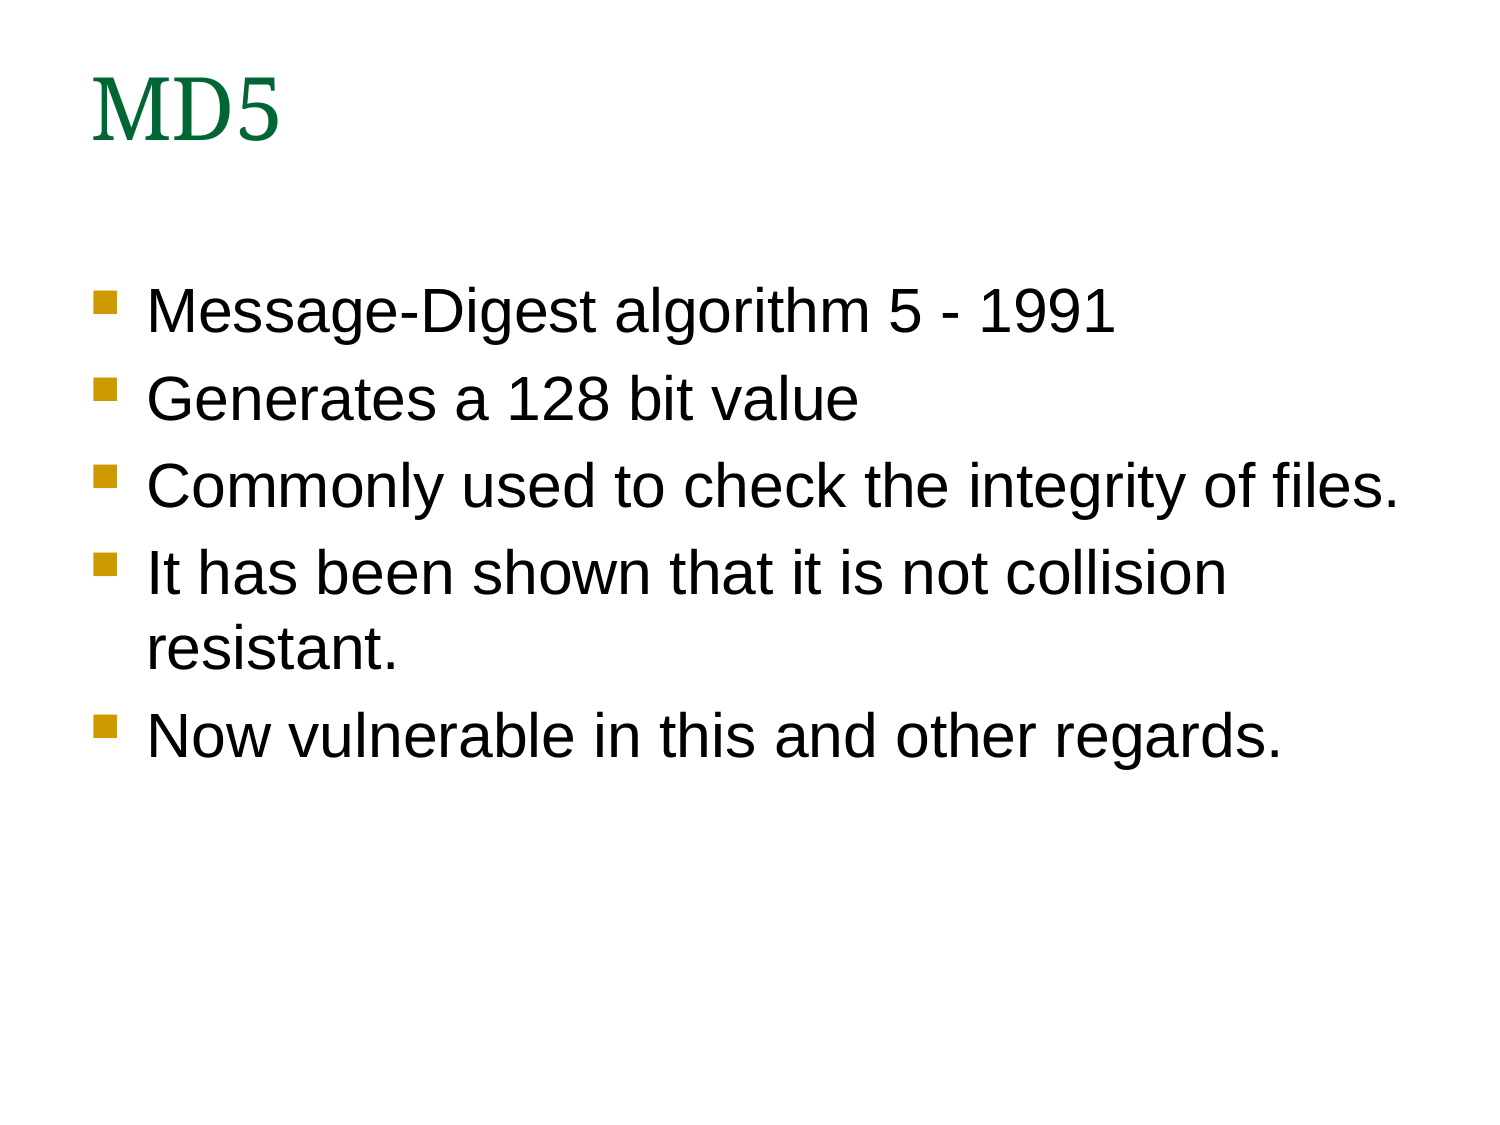

# MD5
Message-Digest algorithm 5 - 1991
Generates a 128 bit value
Commonly used to check the integrity of files.
It has been shown that it is not collision resistant.
Now vulnerable in this and other regards.